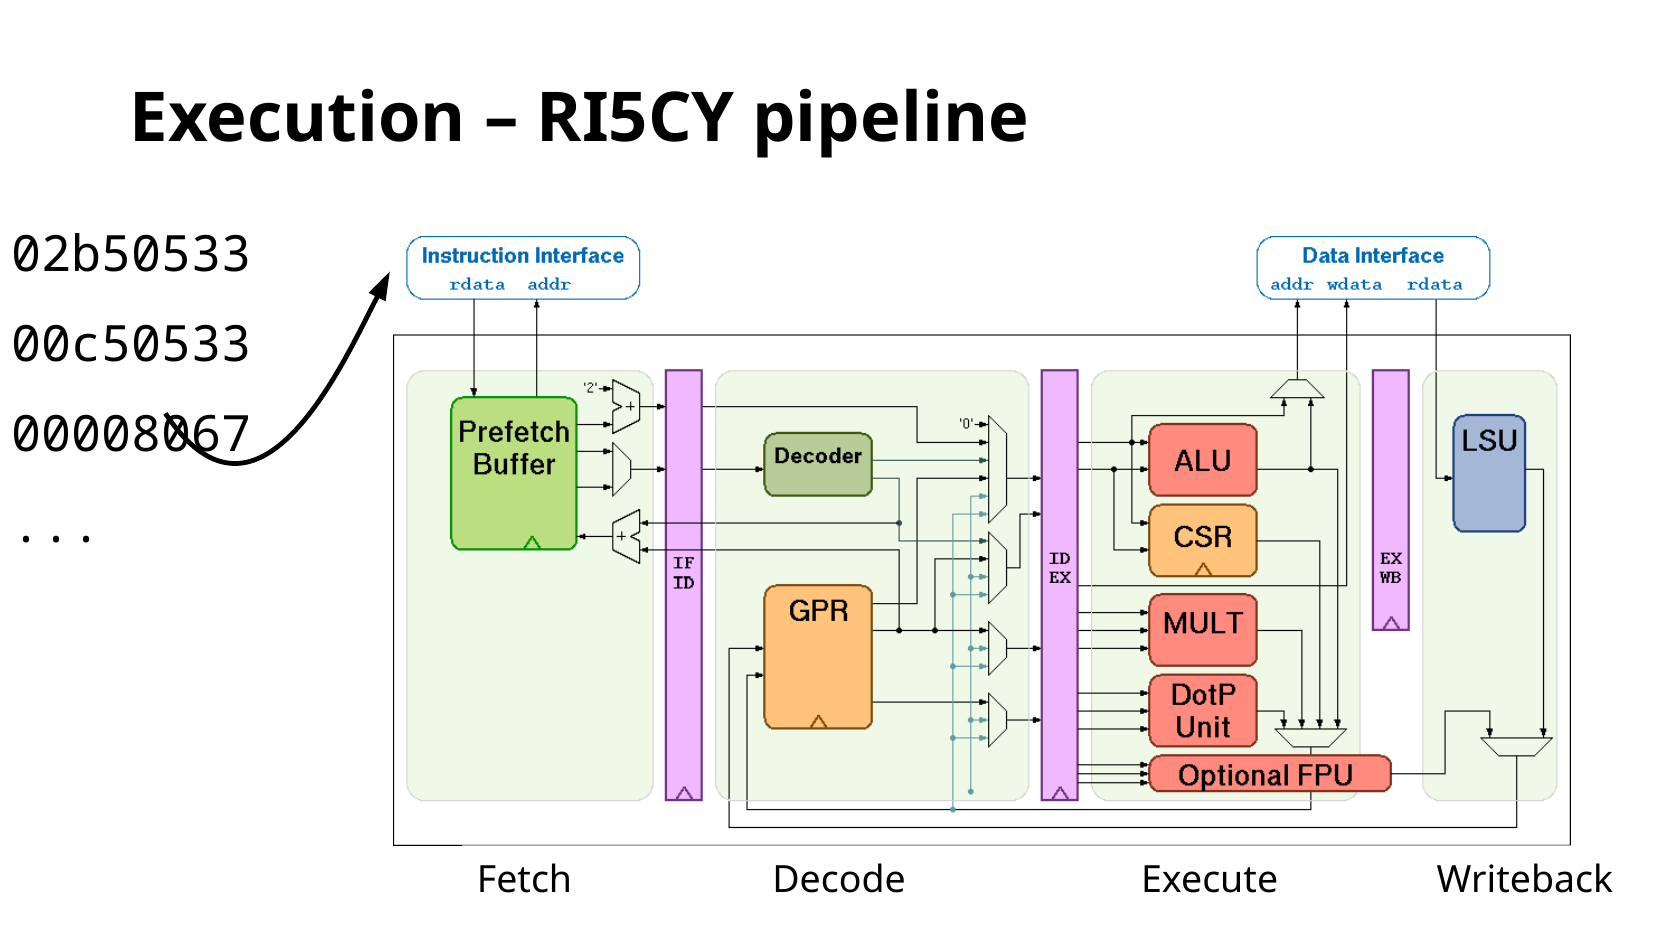

# Execution – RI5CY pipeline
02b50533
00c50533
00008067
...
Fetch			Decode				Execute			Writeback